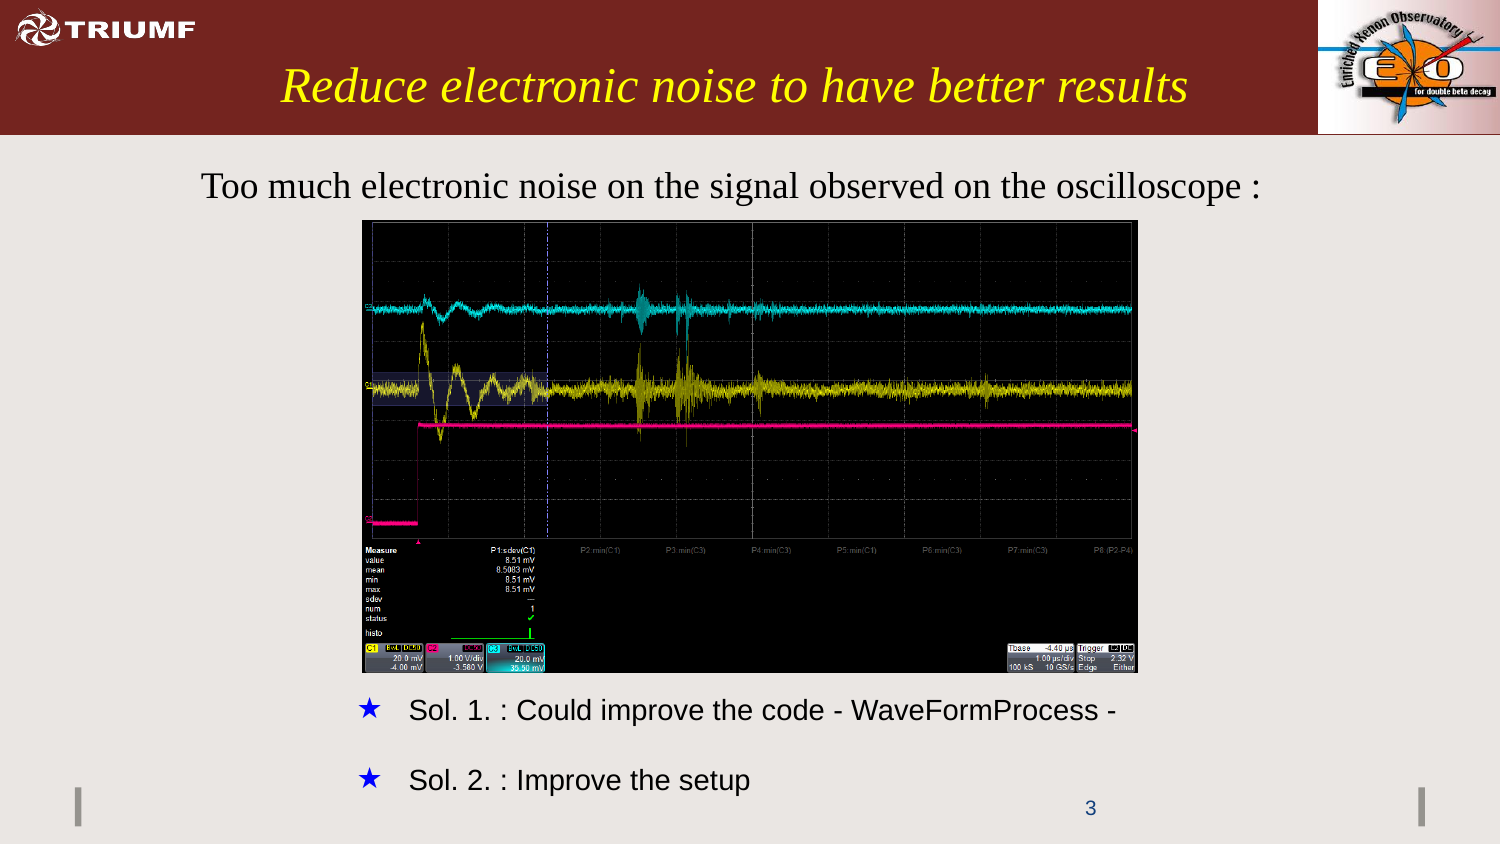

Reduce electronic noise to have better results
Too much electronic noise on the signal observed on the oscilloscope :
Sol. 1. : Could improve the code - WaveFormProcess -
Sol. 2. : Improve the setup